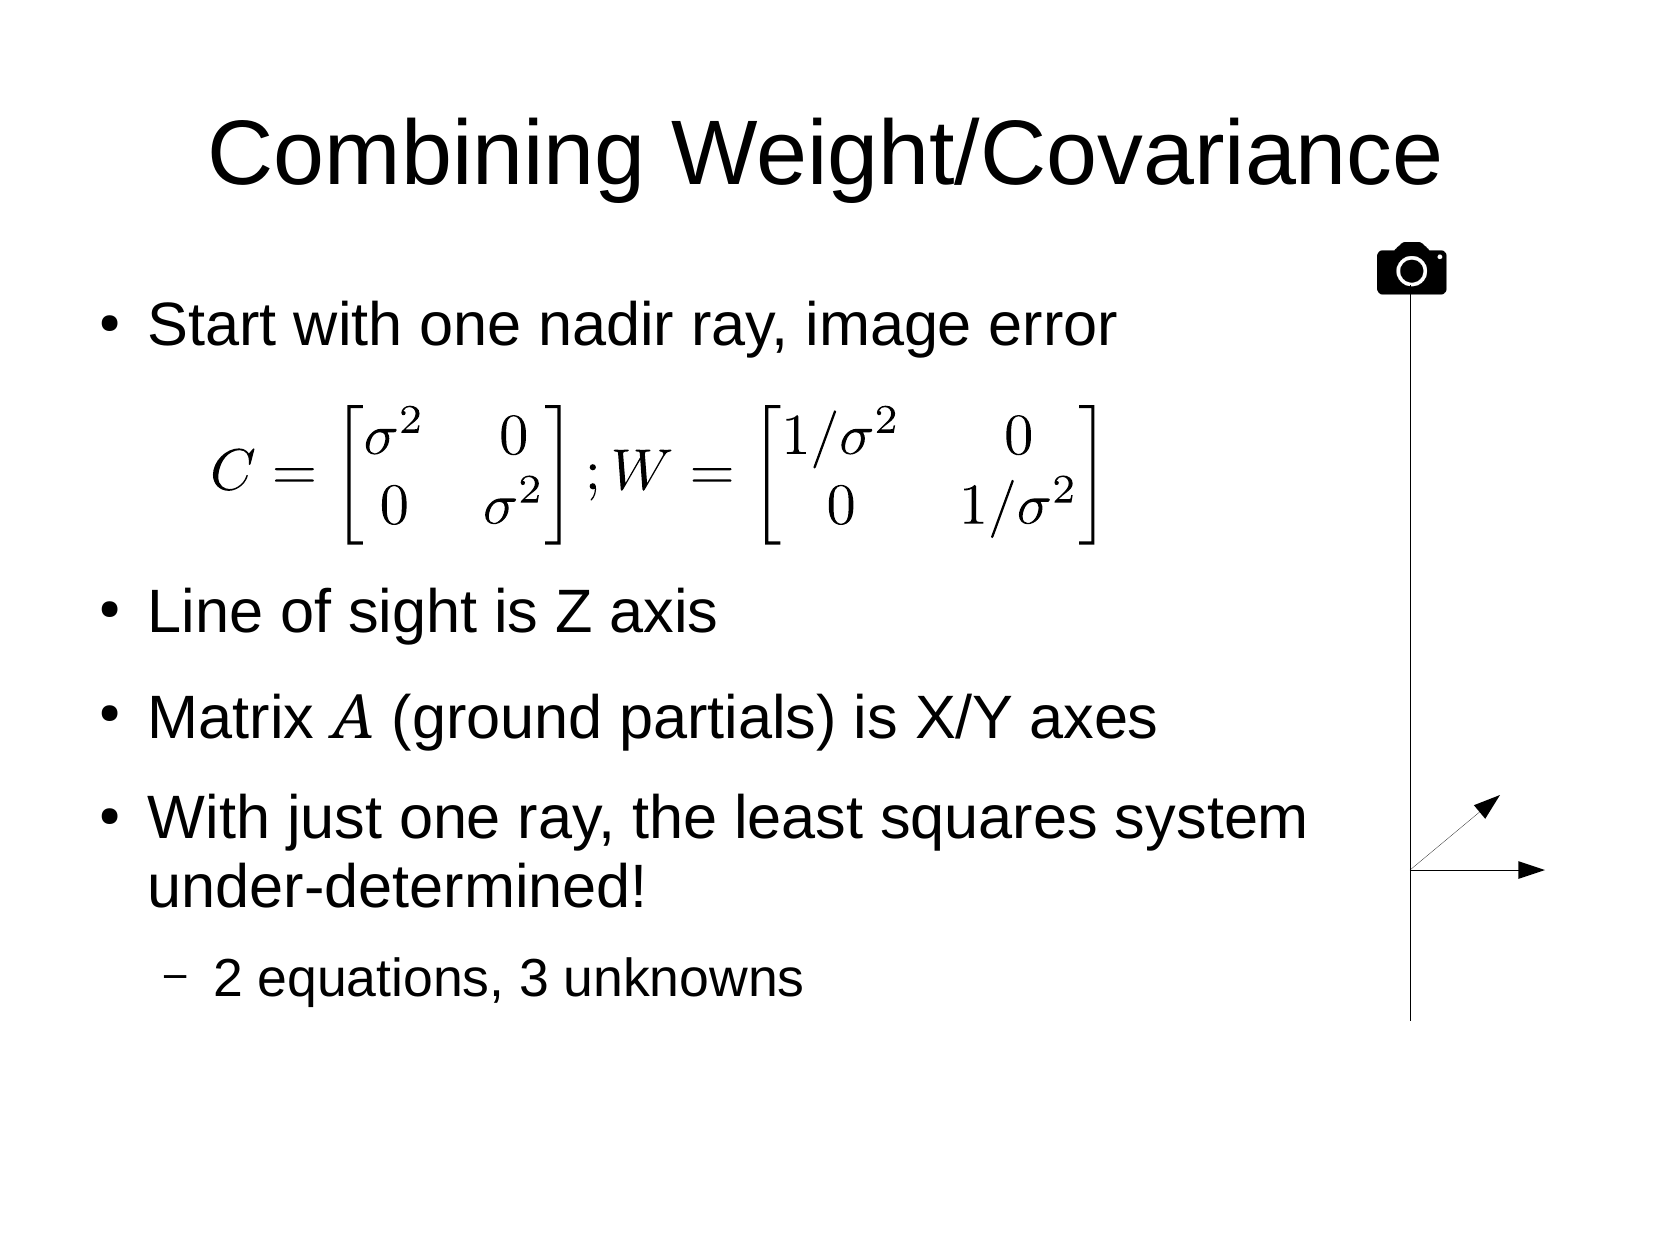

# Combining Weight/Covariance
Start with one nadir ray, image error
Line of sight is Z axis
Matrix A (ground partials) is X/Y axes
With just one ray, the least squares system under-determined!
2 equations, 3 unknowns